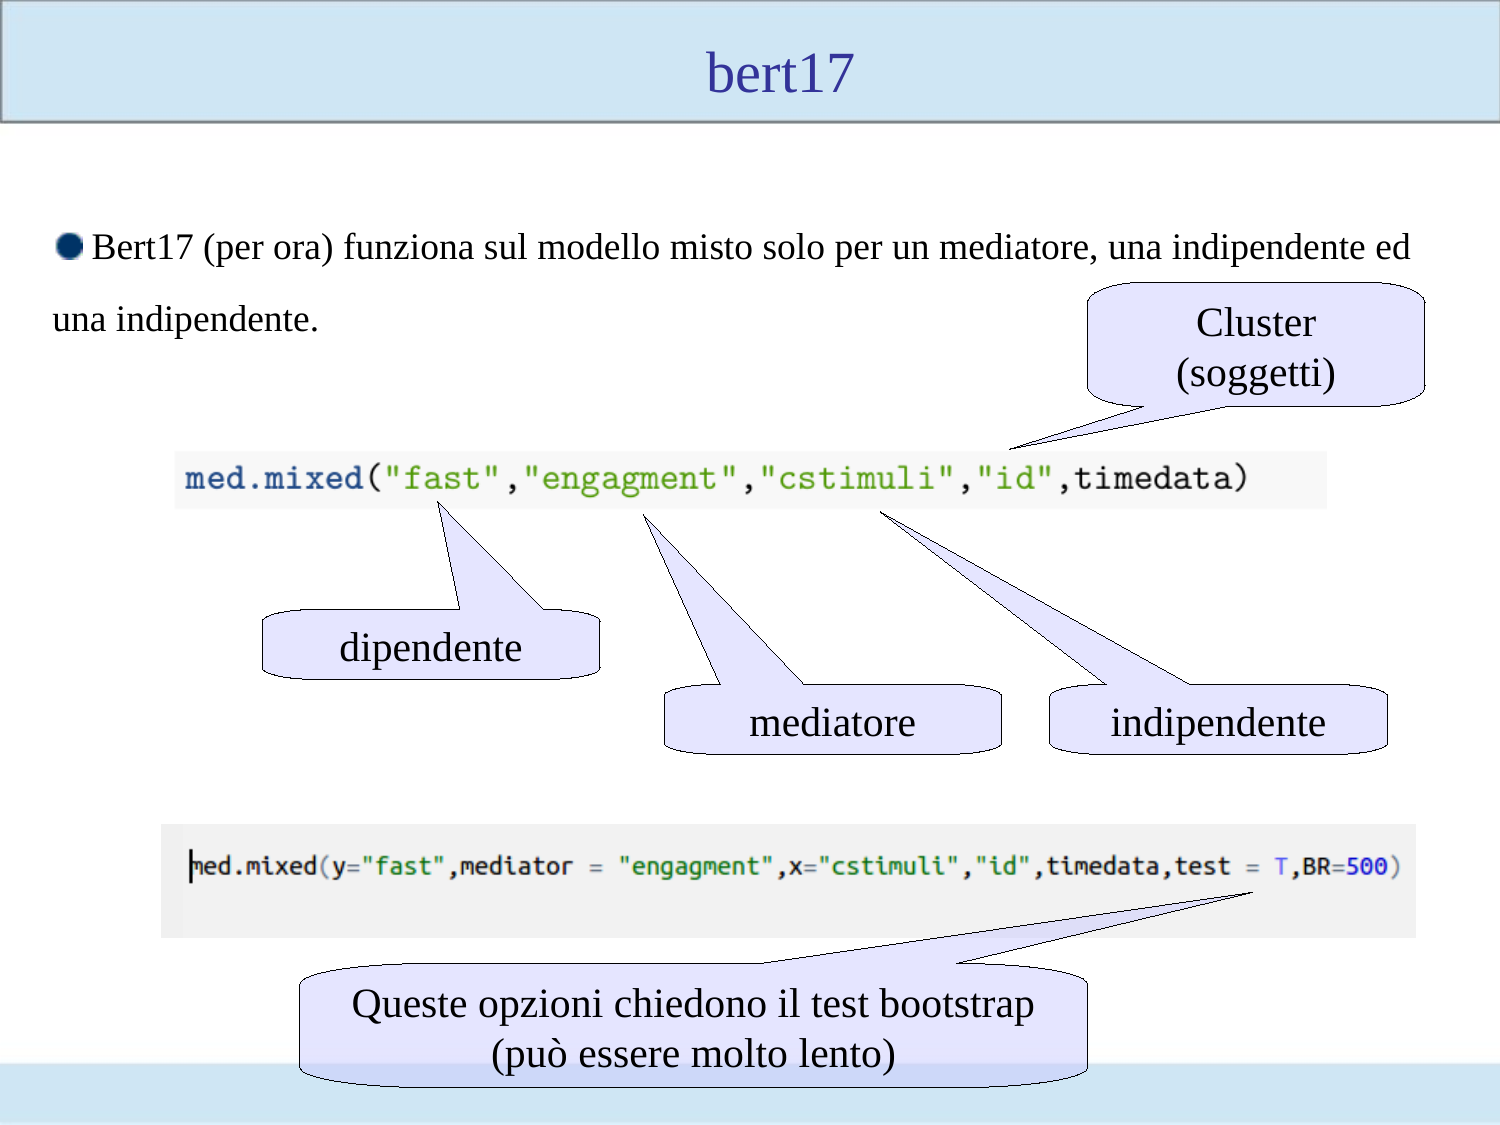

# bert17
 Bert17 (per ora) funziona sul modello misto solo per un mediatore, una indipendente ed una indipendente.
Cluster (soggetti)
dipendente
mediatore
indipendente
Queste opzioni chiedono il test bootstrap (può essere molto lento)